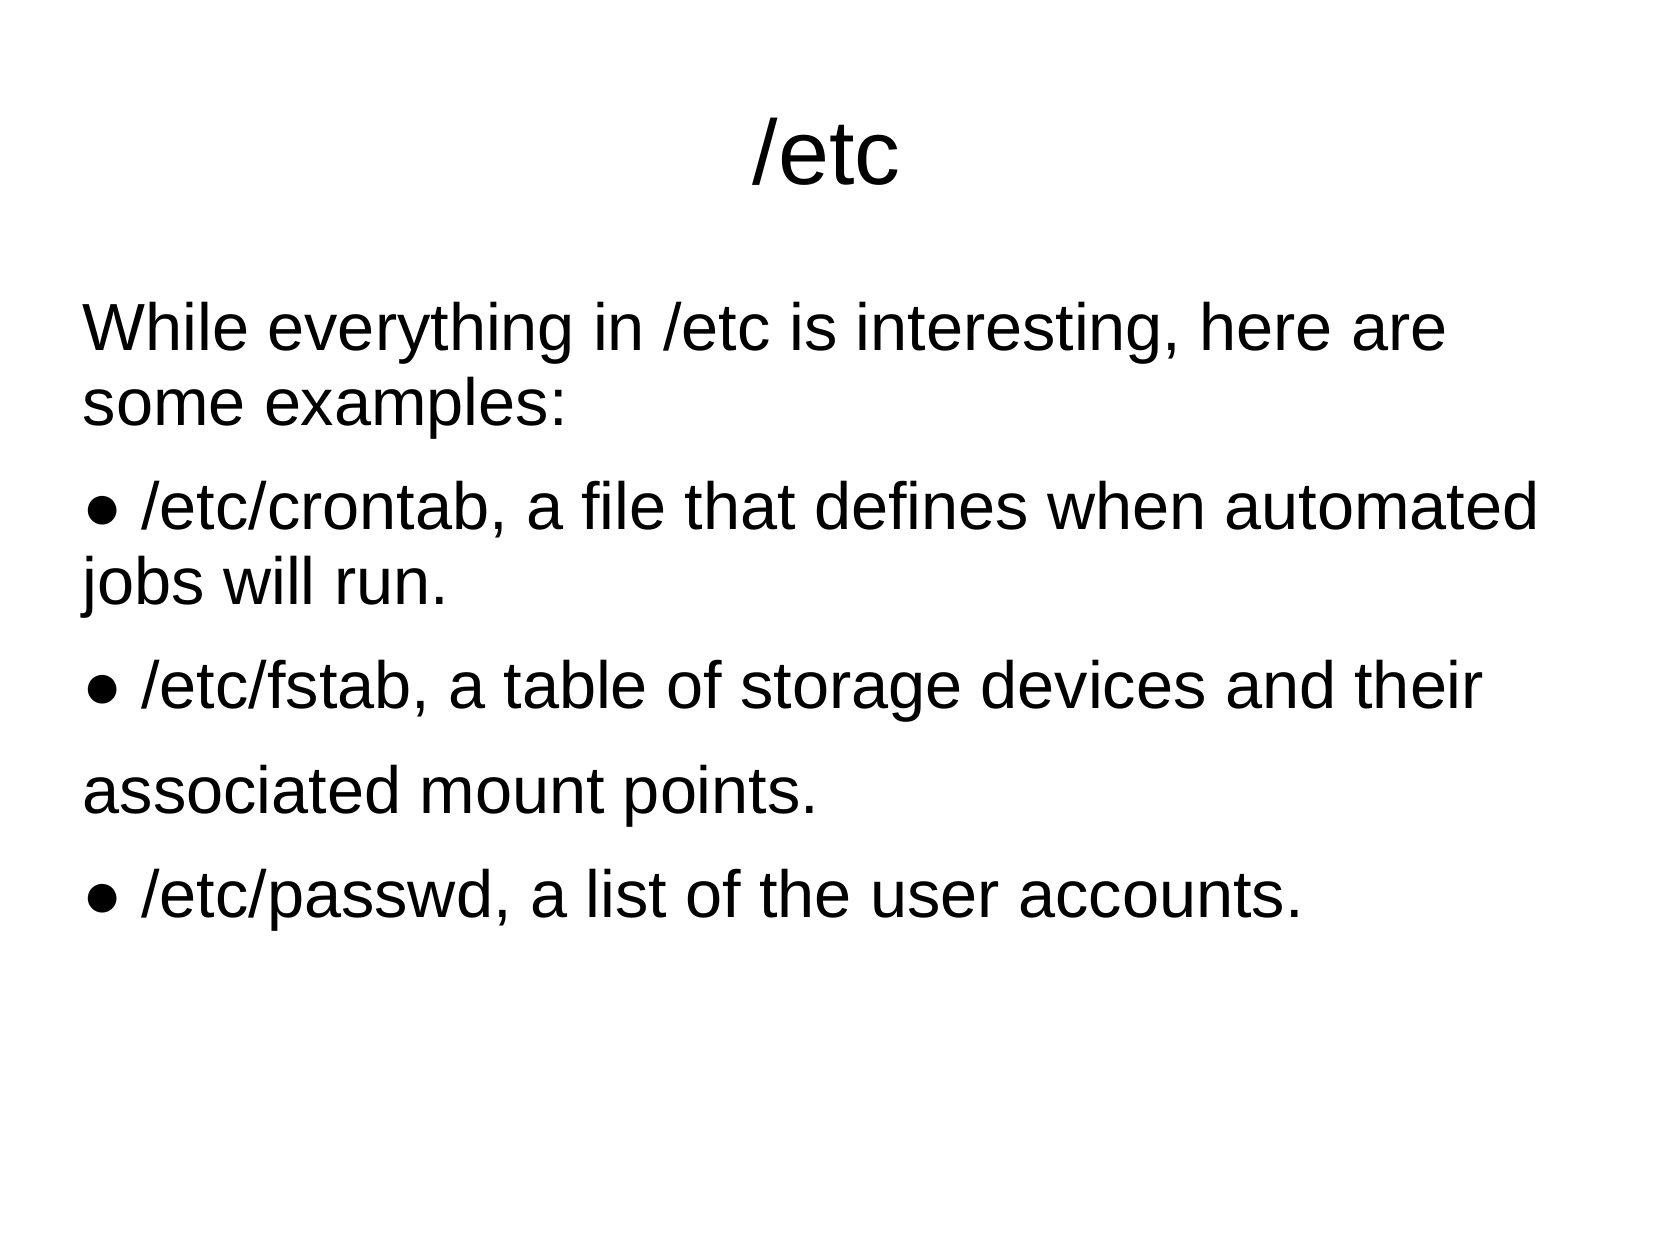

# /etc
While everything in /etc is interesting, here are some examples:
● /etc/crontab, a file that defines when automated jobs will run.
● /etc/fstab, a table of storage devices and their
associated mount points.
● /etc/passwd, a list of the user accounts.